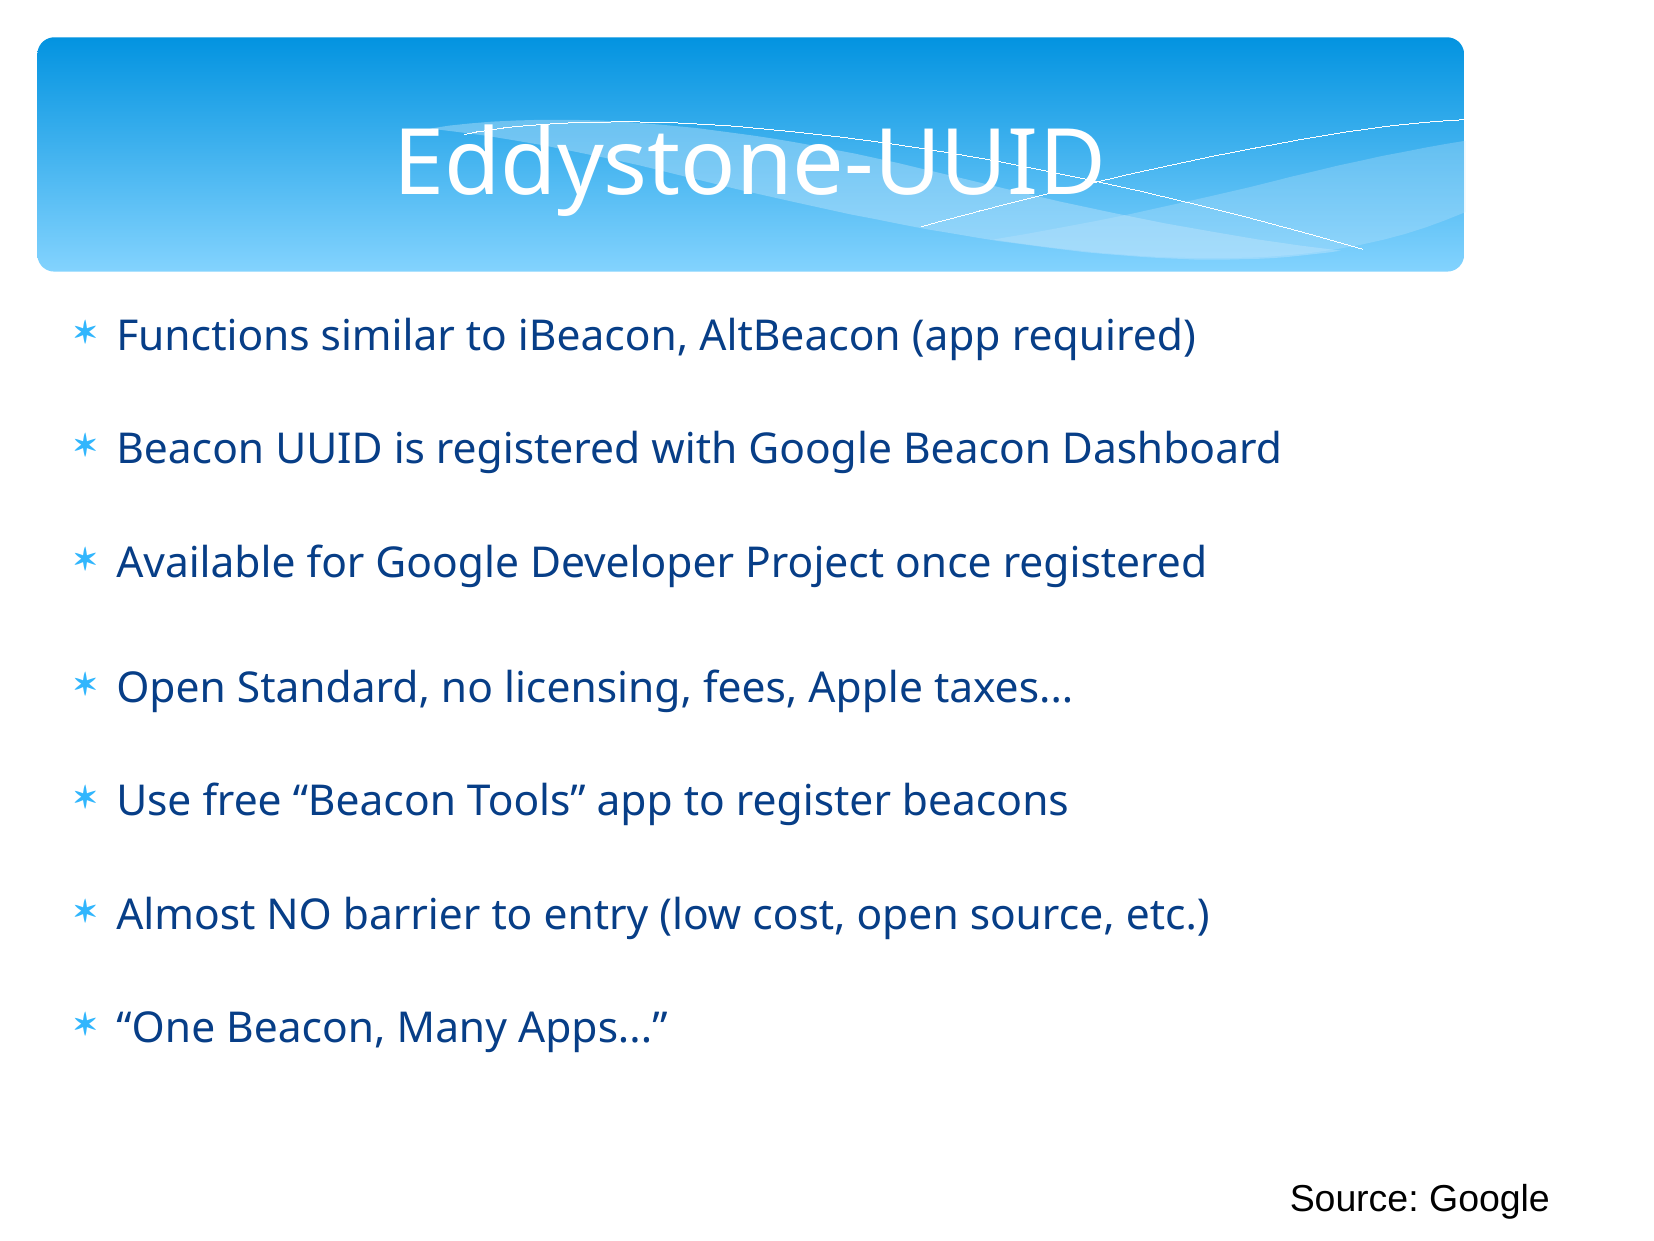

# Eddystone-UUID
Functions similar to iBeacon, AltBeacon (app required)
Beacon UUID is registered with Google Beacon Dashboard
Available for Google Developer Project once registered
Open Standard, no licensing, fees, Apple taxes...
Use free “Beacon Tools” app to register beacons
Almost NO barrier to entry (low cost, open source, etc.)
“One Beacon, Many Apps...”
Source: Google